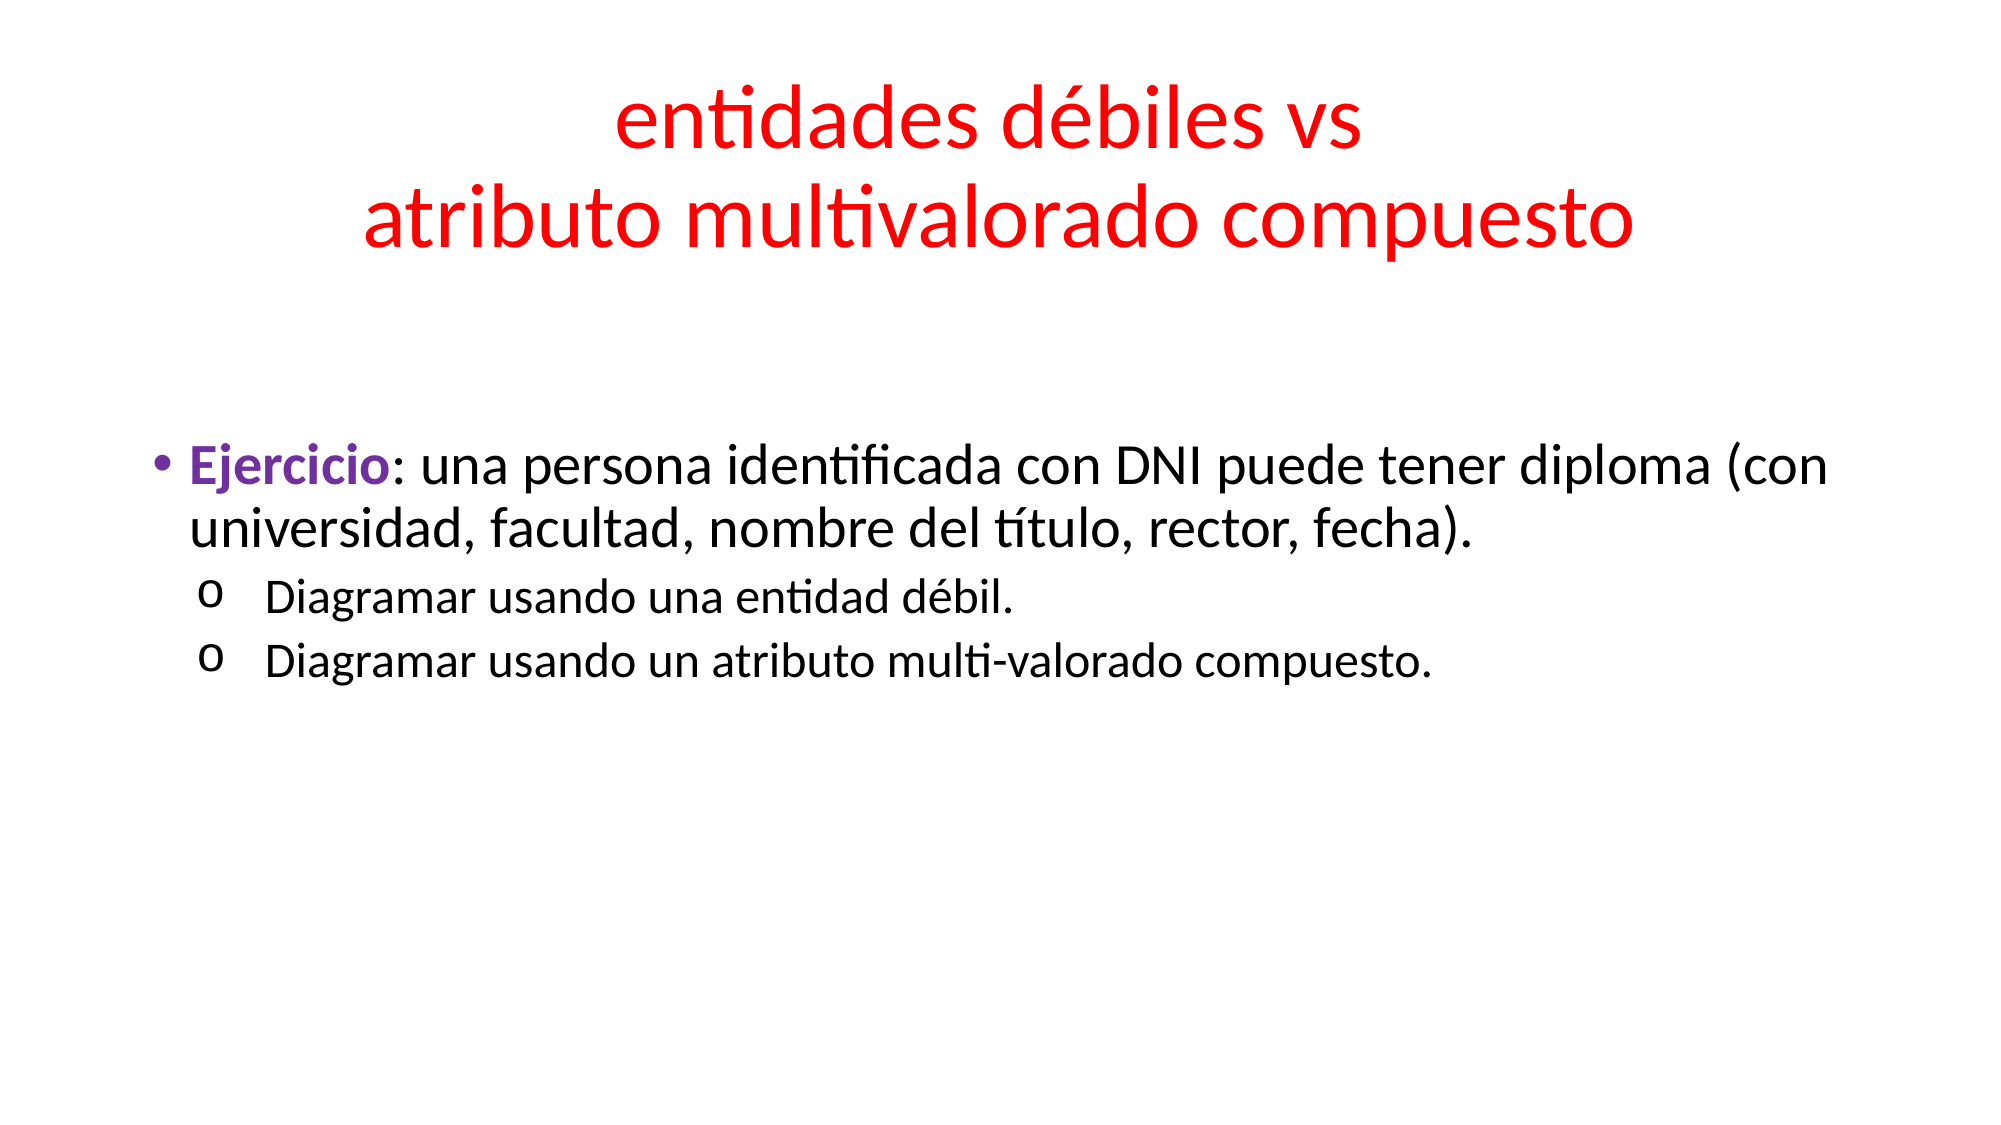

# entidades débiles vs atributo multivalorado compuesto
Ejercicio: una persona identificada con DNI puede tener diploma (con universidad, facultad, nombre del título, rector, fecha).
Diagramar usando una entidad débil.
Diagramar usando un atributo multi-valorado compuesto.